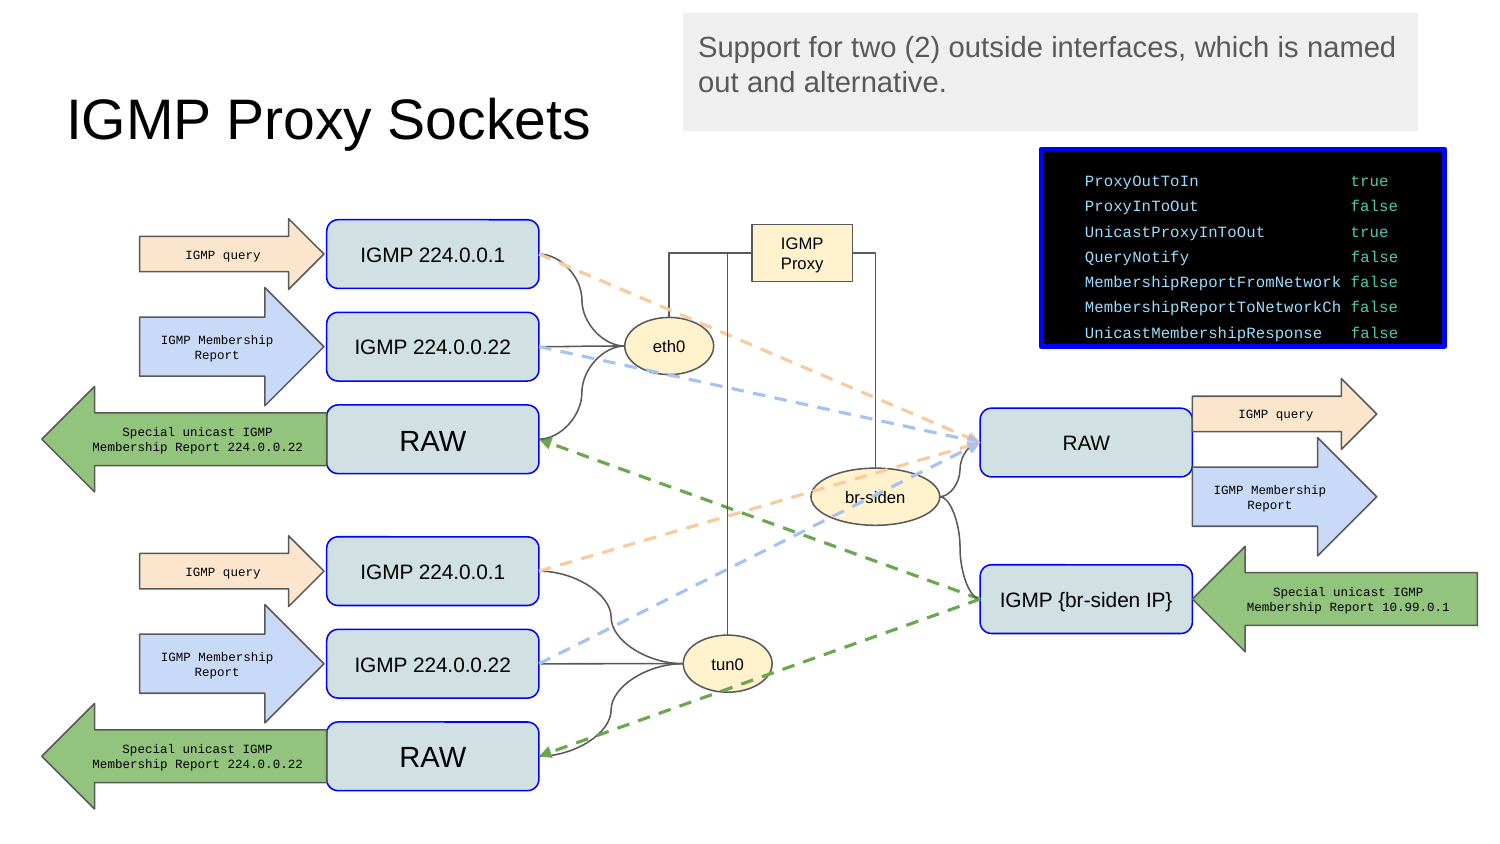

Support for two (2) outside interfaces, which is named out and alternative.
# IGMP Proxy Sockets
 ProxyOutToIn true
 ProxyInToOut false
 UnicastProxyInToOut true
 QueryNotify false
 MembershipReportFromNetwork false
 MembershipReportToNetworkCh false
 UnicastMembershipResponse false
IGMP query
IGMP 224.0.0.1
IGMP
Proxy
IGMP Membership Report
IGMP 224.0.0.22
eth0
IGMP query
Special unicast IGMP Membership Report 224.0.0.22
RAW
RAW
IGMP Membership Report
br-siden
IGMP query
IGMP 224.0.0.1
Special unicast IGMP Membership Report 10.99.0.1
IGMP {br-siden IP}
IGMP Membership Report
IGMP 224.0.0.22
tun0
Special unicast IGMP Membership Report 224.0.0.22
RAW